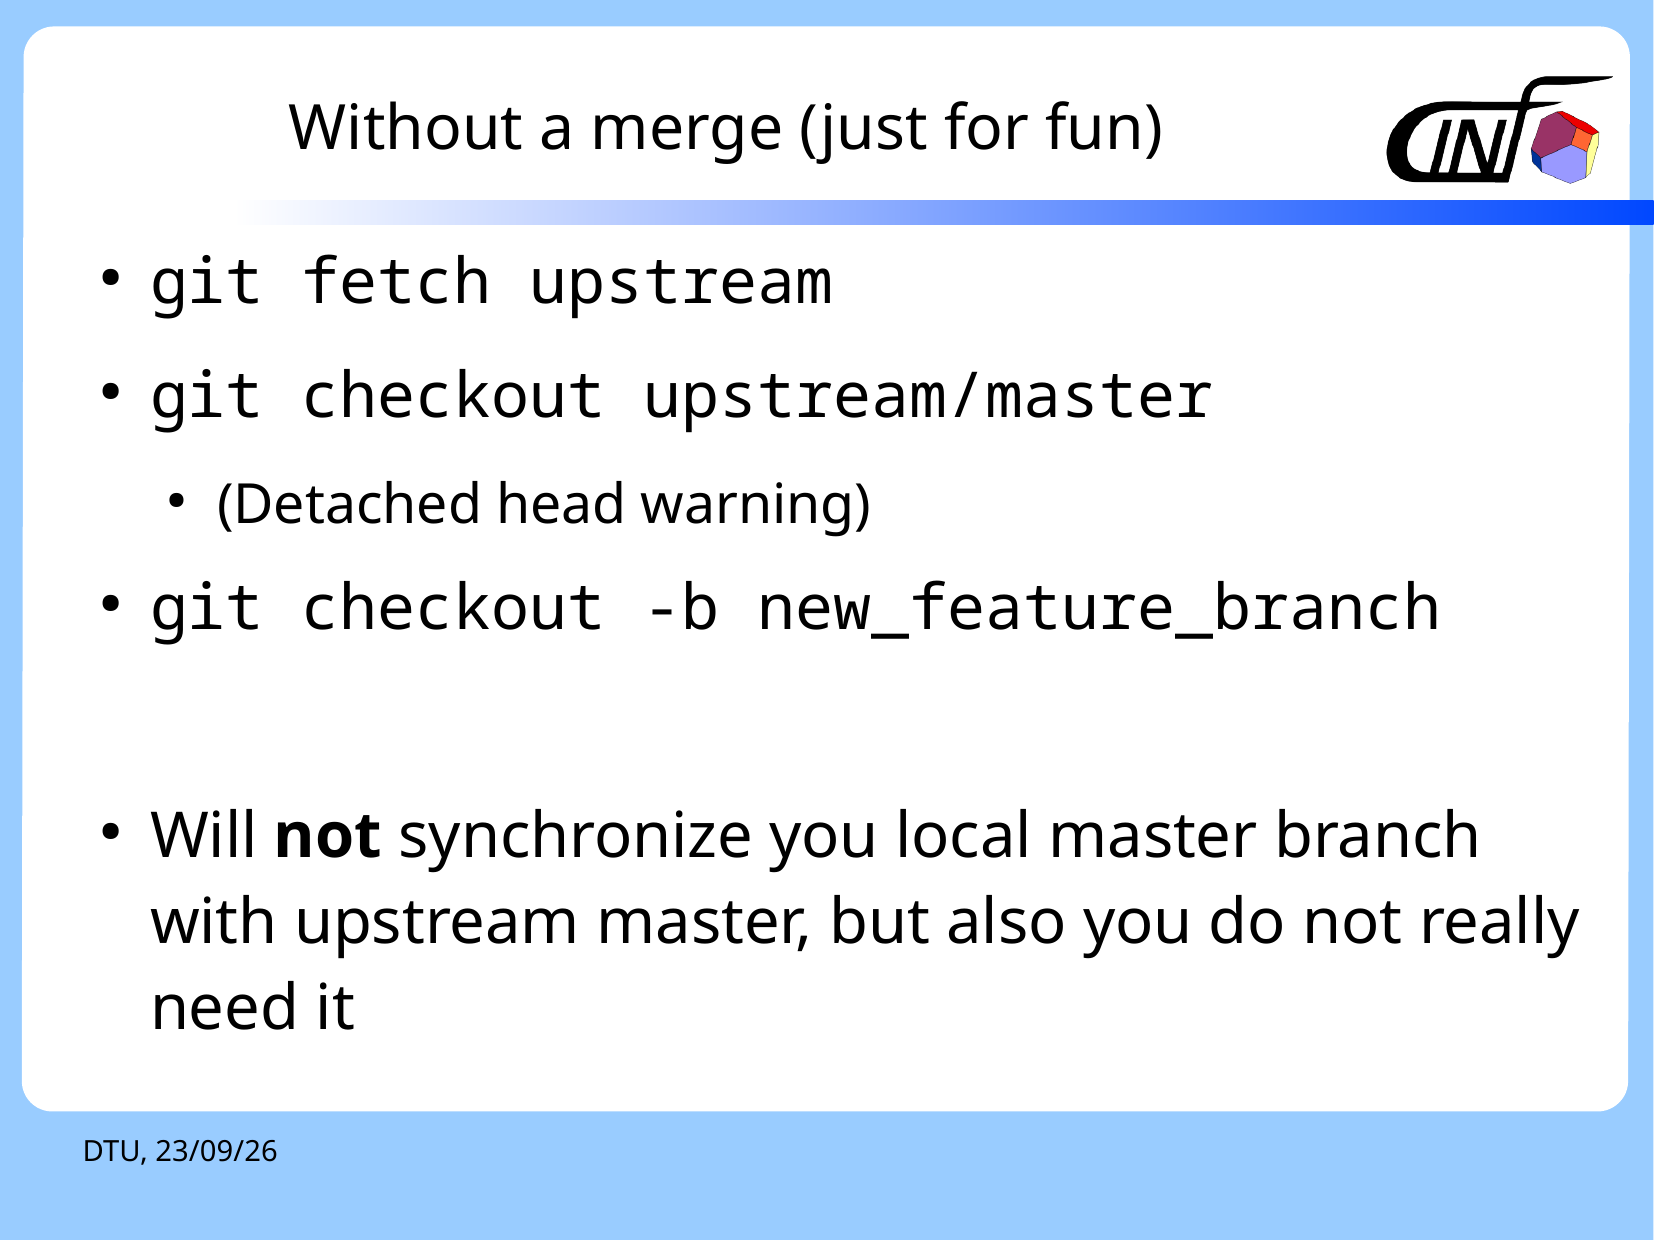

# Without a merge (just for fun)
git fetch upstream
git checkout upstream/master
(Detached head warning)
git checkout -b new_feature_branch
Will not synchronize you local master branch with upstream master, but also you do not really need it